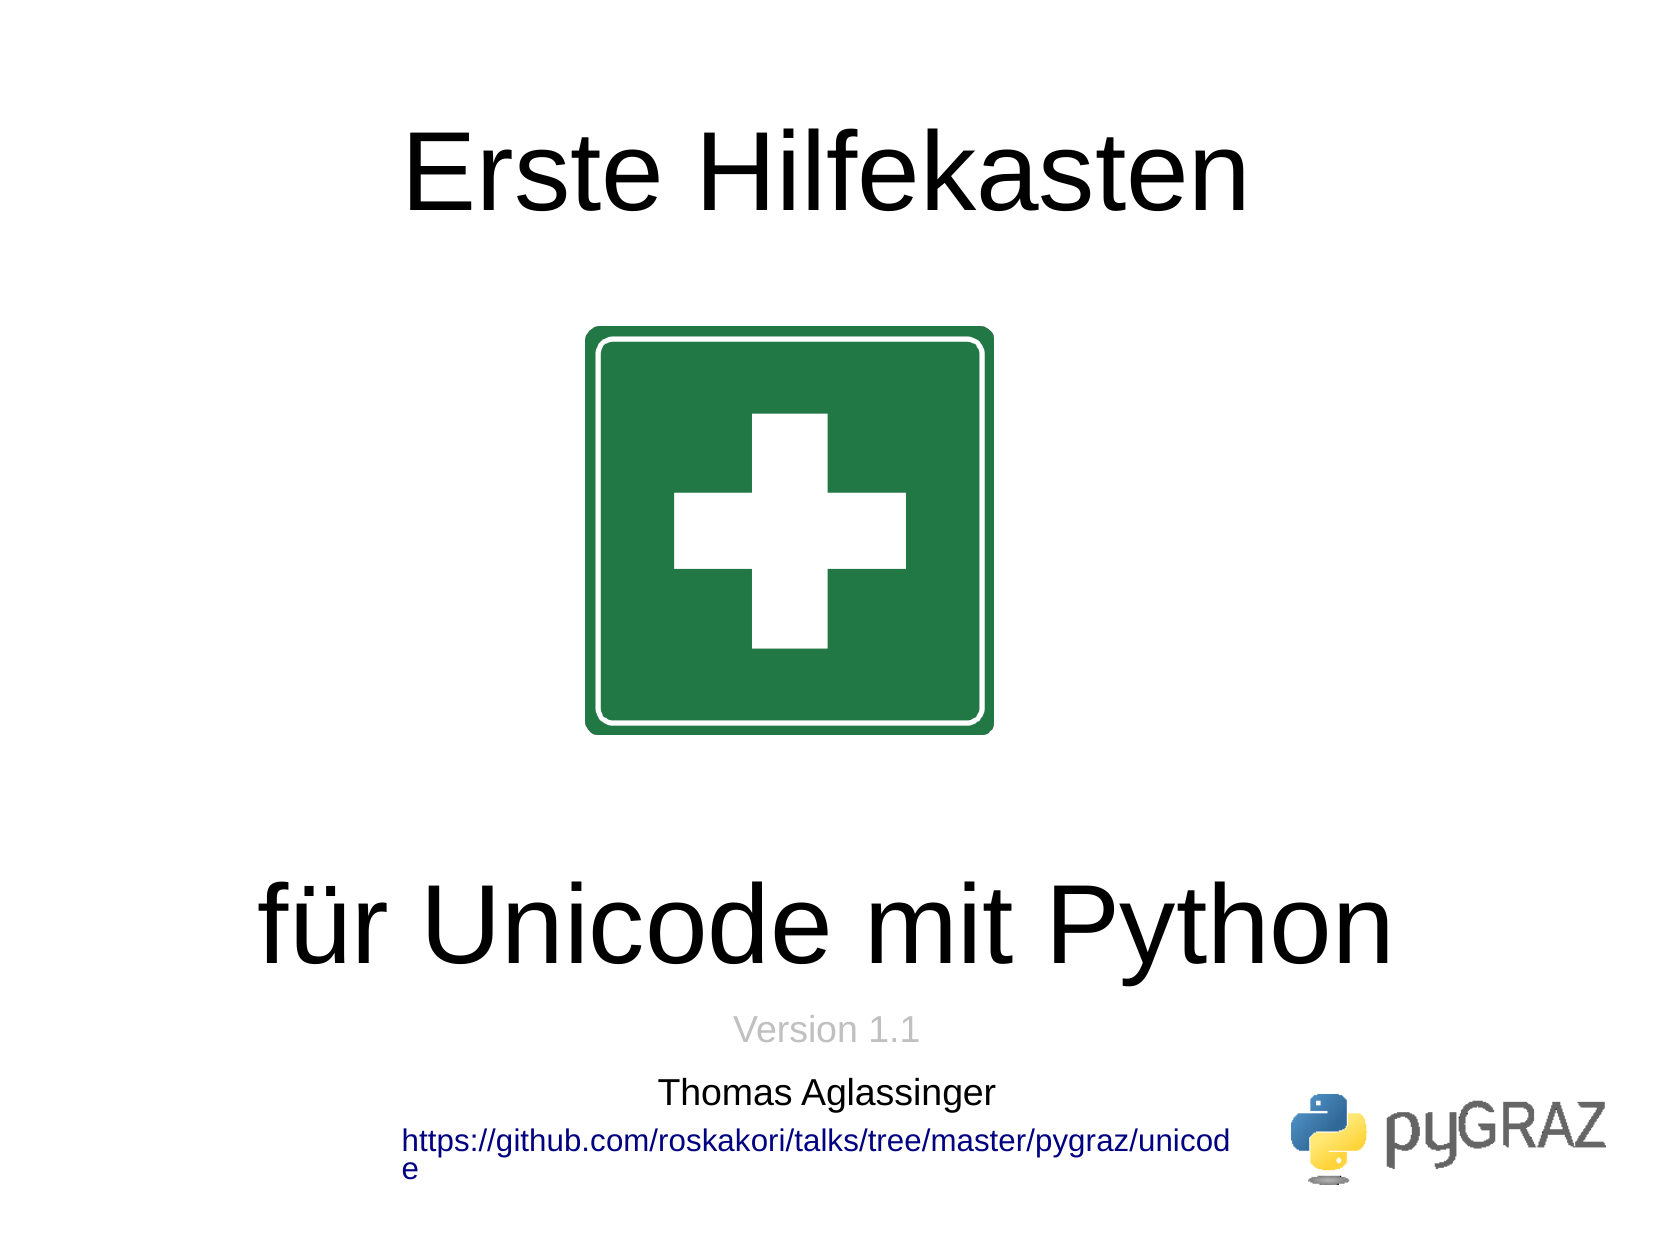

# Erste Hilfekasten
für Unicode mit Python
Version 1.1
Thomas Aglassinger
https://github.com/roskakori/talks/tree/master/pygraz/unicode